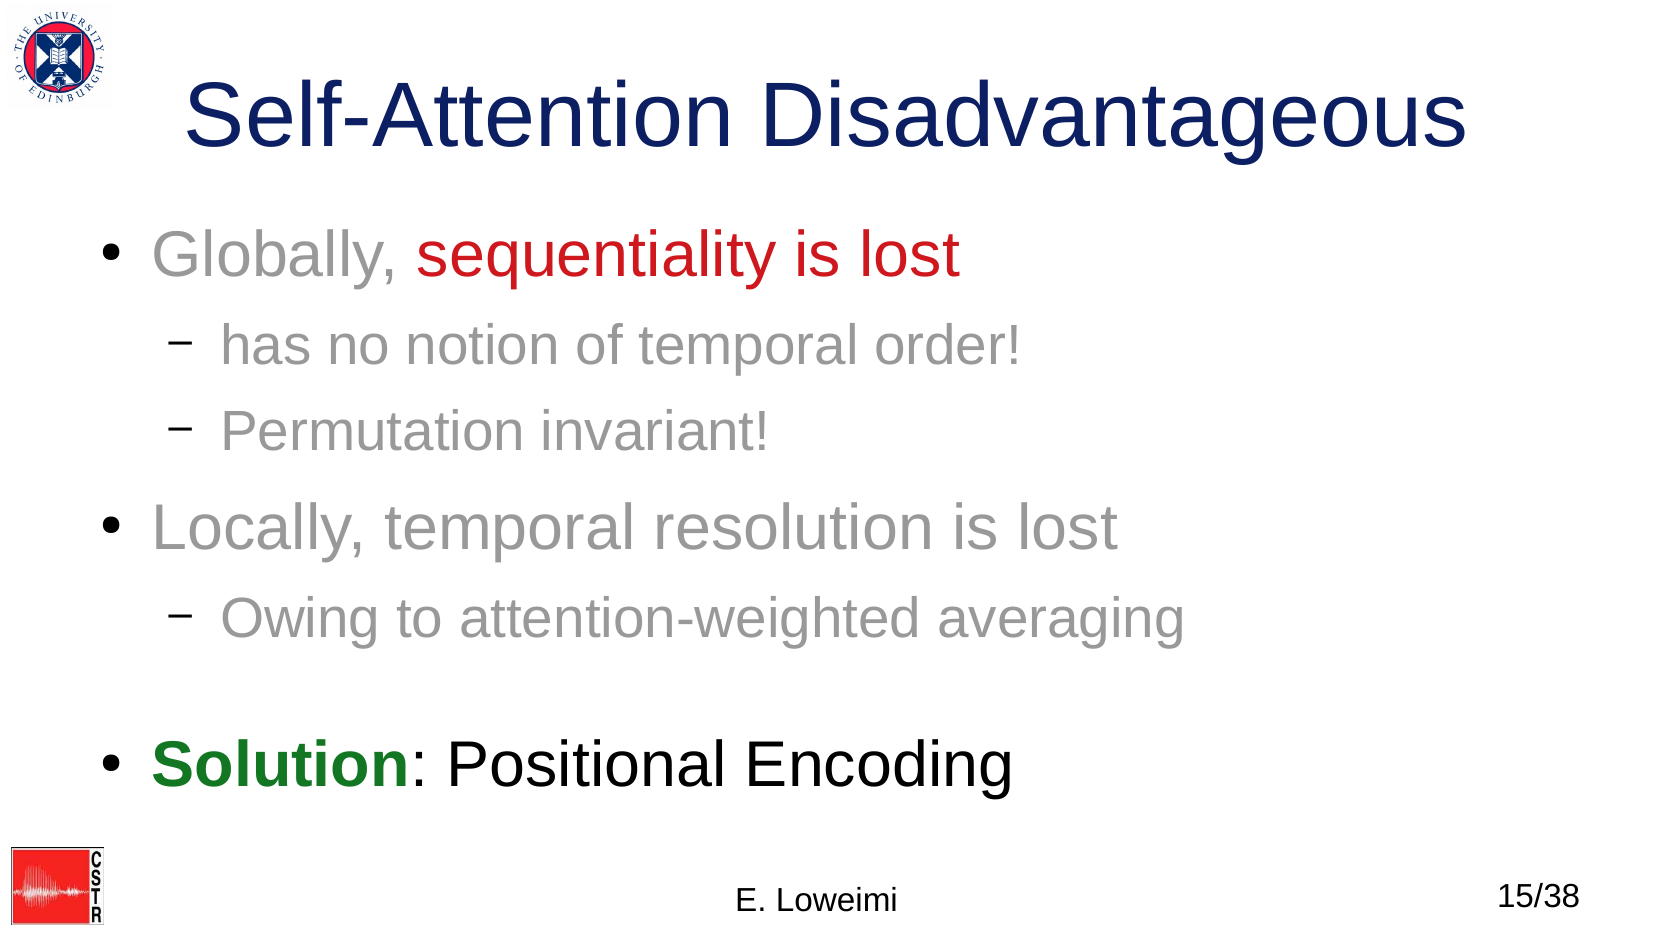

# Self-Attention Disadvantageous
Globally, sequentiality is lost
has no notion of temporal order!
Permutation invariant!
Locally, temporal resolution is lost
Owing to attention-weighted averaging
Solution: Positional Encoding
15/38
E. Loweimi